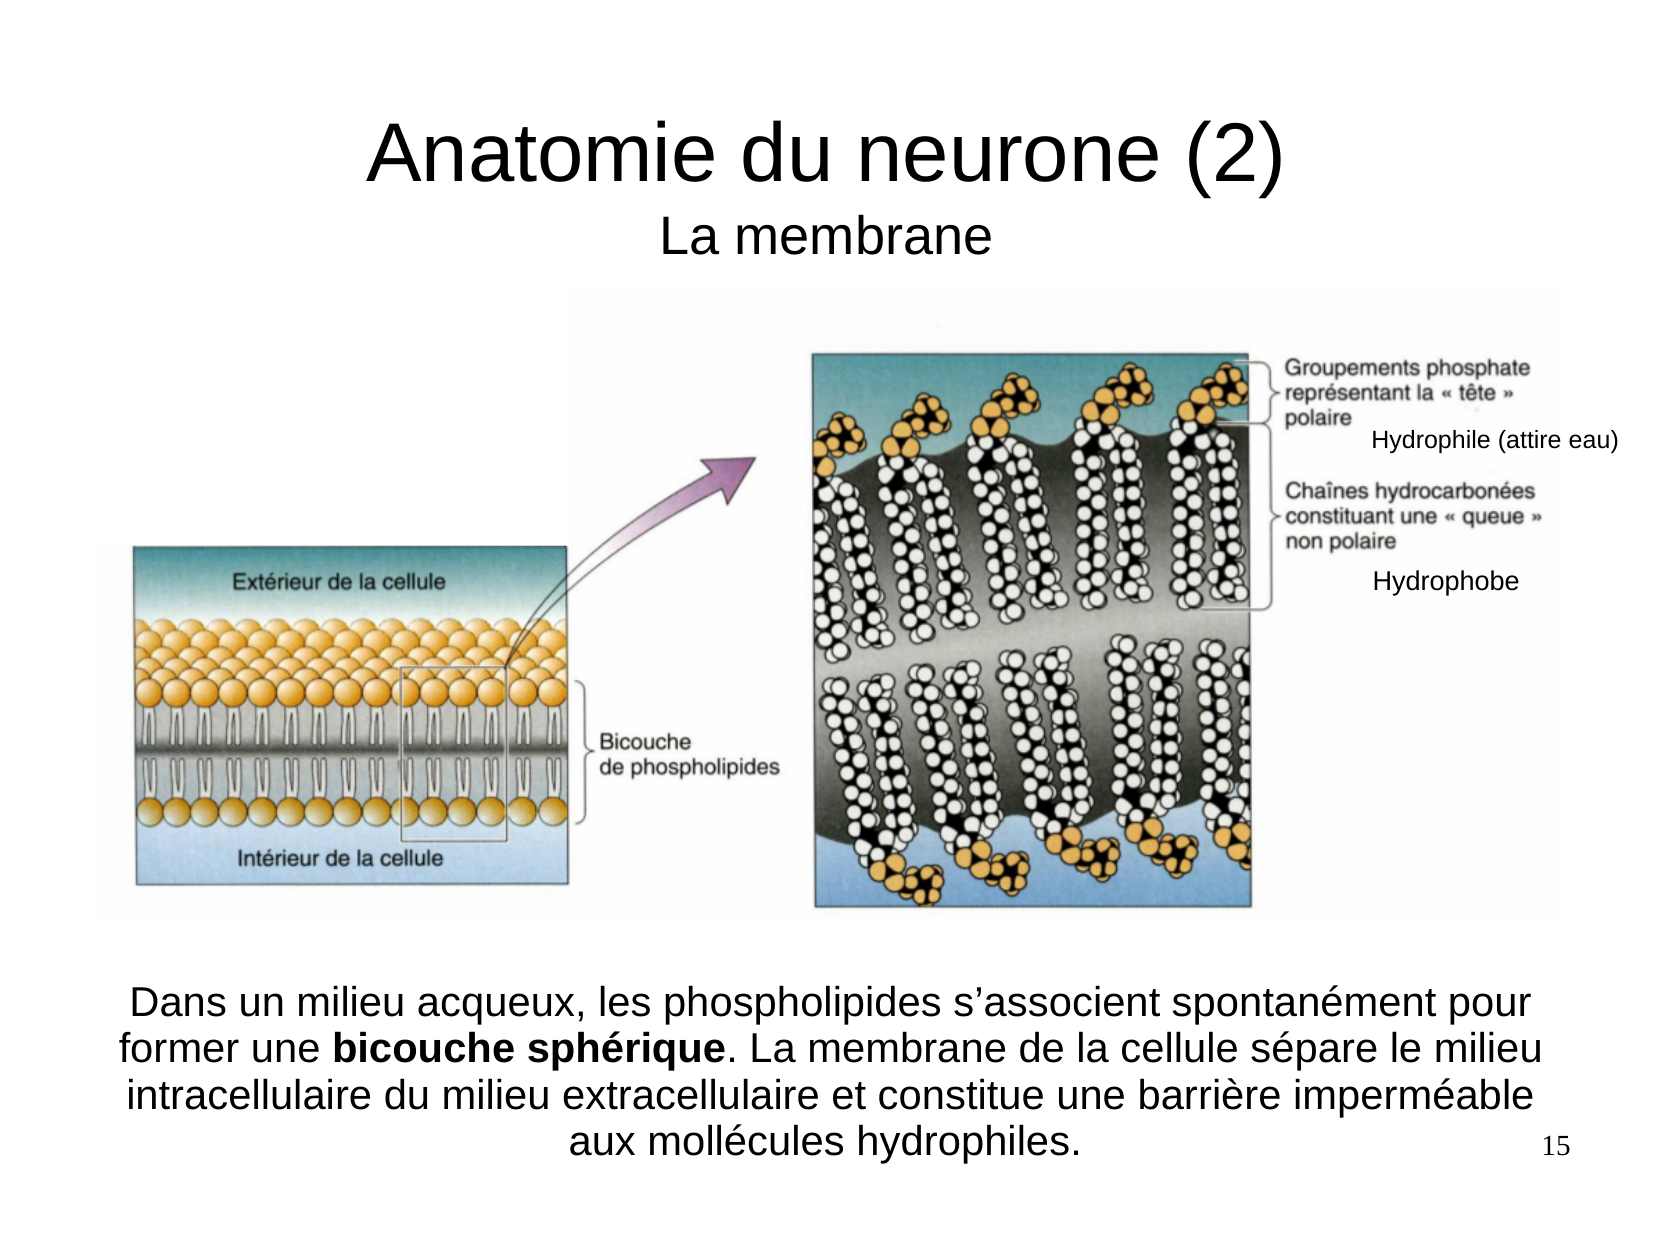

# Anatomie du neurone (2)
La membrane
Hydrophile (attire eau)
Hydrophobe
Dans un milieu acqueux, les phospholipides s’associent spontanément pour former une bicouche sphérique. La membrane de la cellule sépare le milieu intracellulaire du milieu extracellulaire et constitue une barrière imperméable aux mollécules hydrophiles.
15